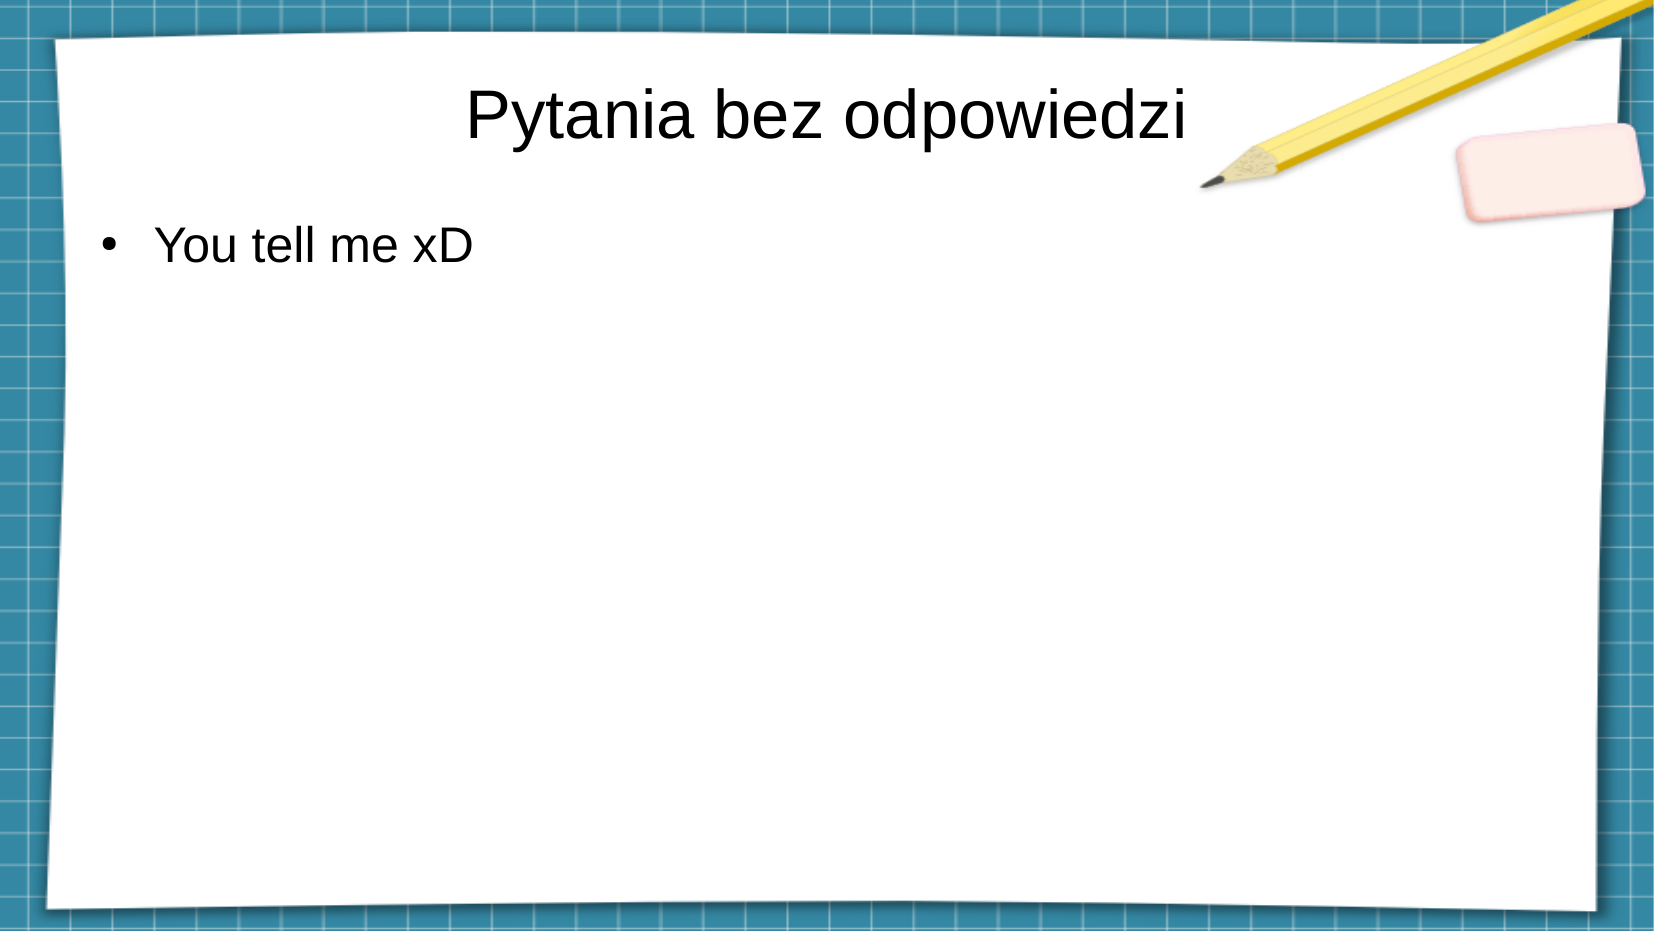

# Pytania bez odpowiedzi
You tell me xD